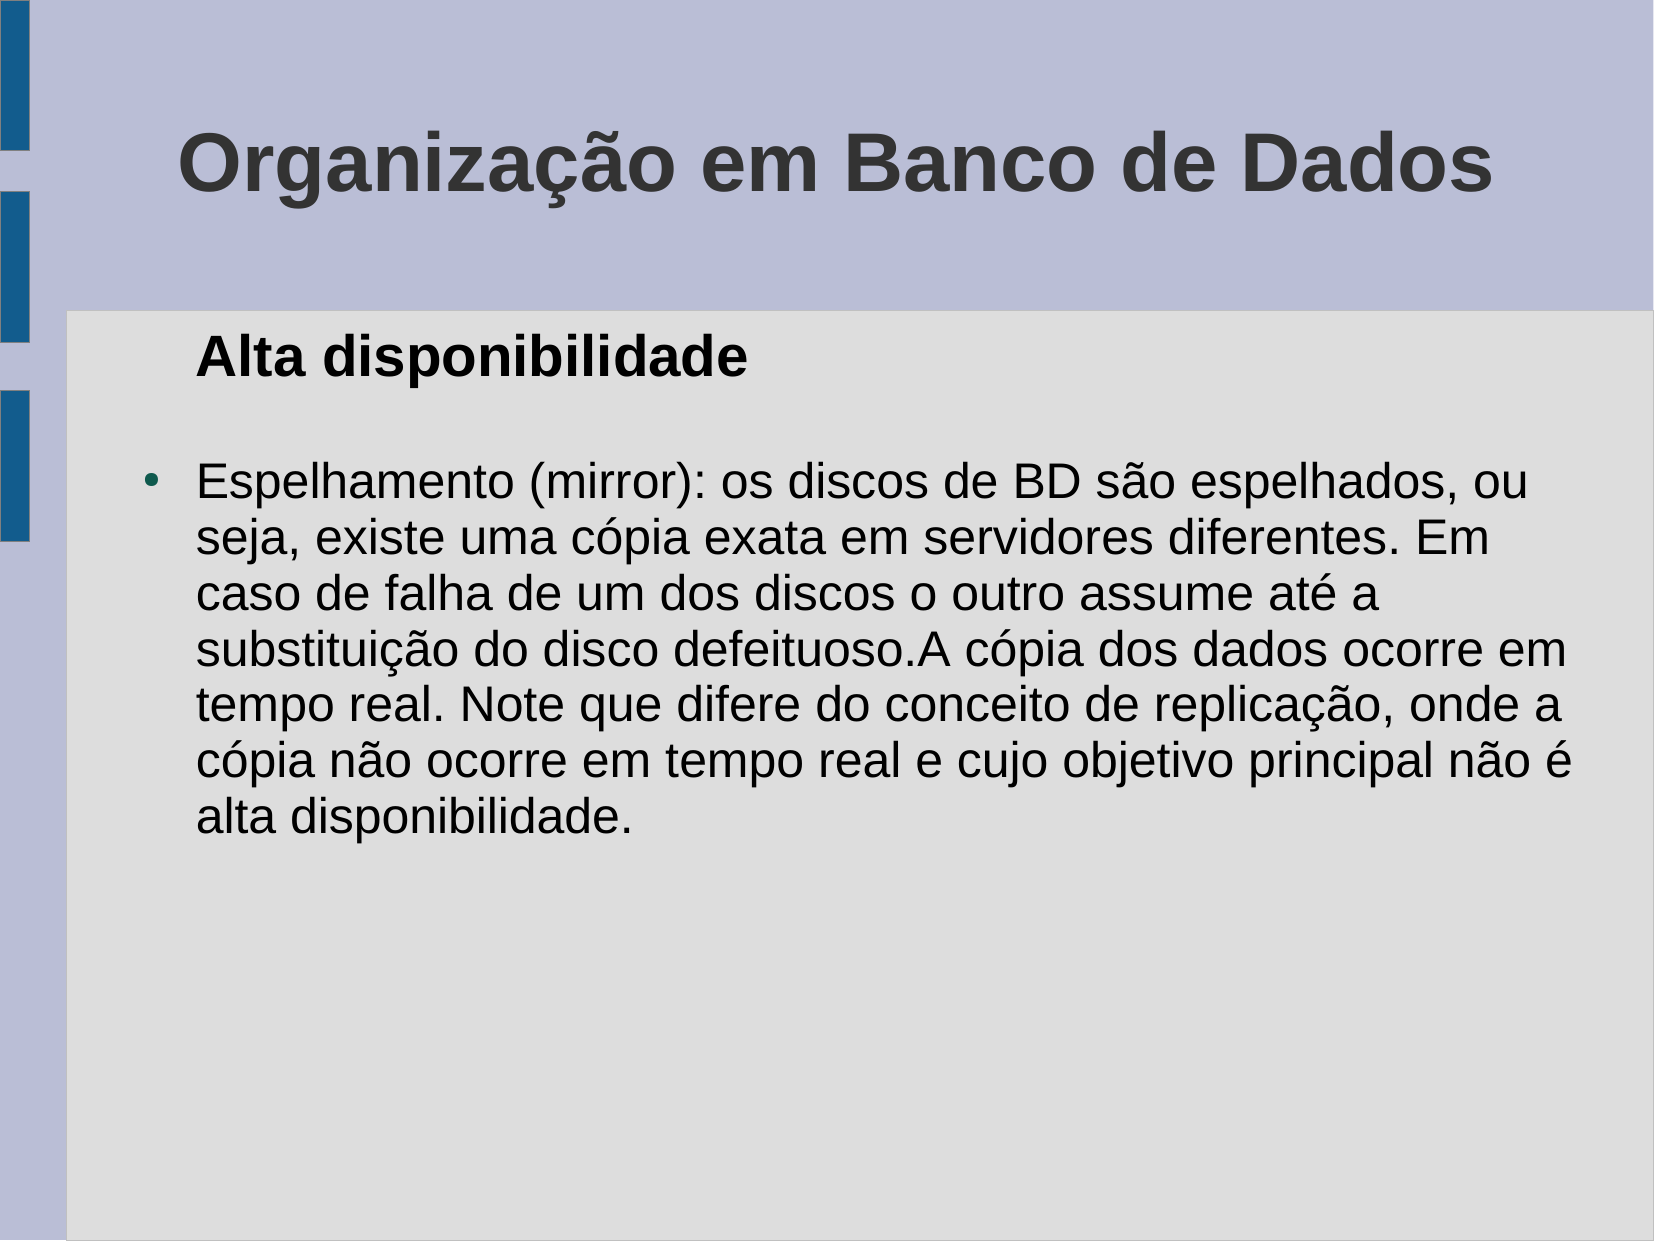

Organização em Banco de Dados
# Alta disponibilidade
Espelhamento (mirror): os discos de BD são espelhados, ou seja, existe uma cópia exata em servidores diferentes. Em caso de falha de um dos discos o outro assume até a substituição do disco defeituoso.A cópia dos dados ocorre em tempo real. Note que difere do conceito de replicação, onde a cópia não ocorre em tempo real e cujo objetivo principal não é alta disponibilidade.